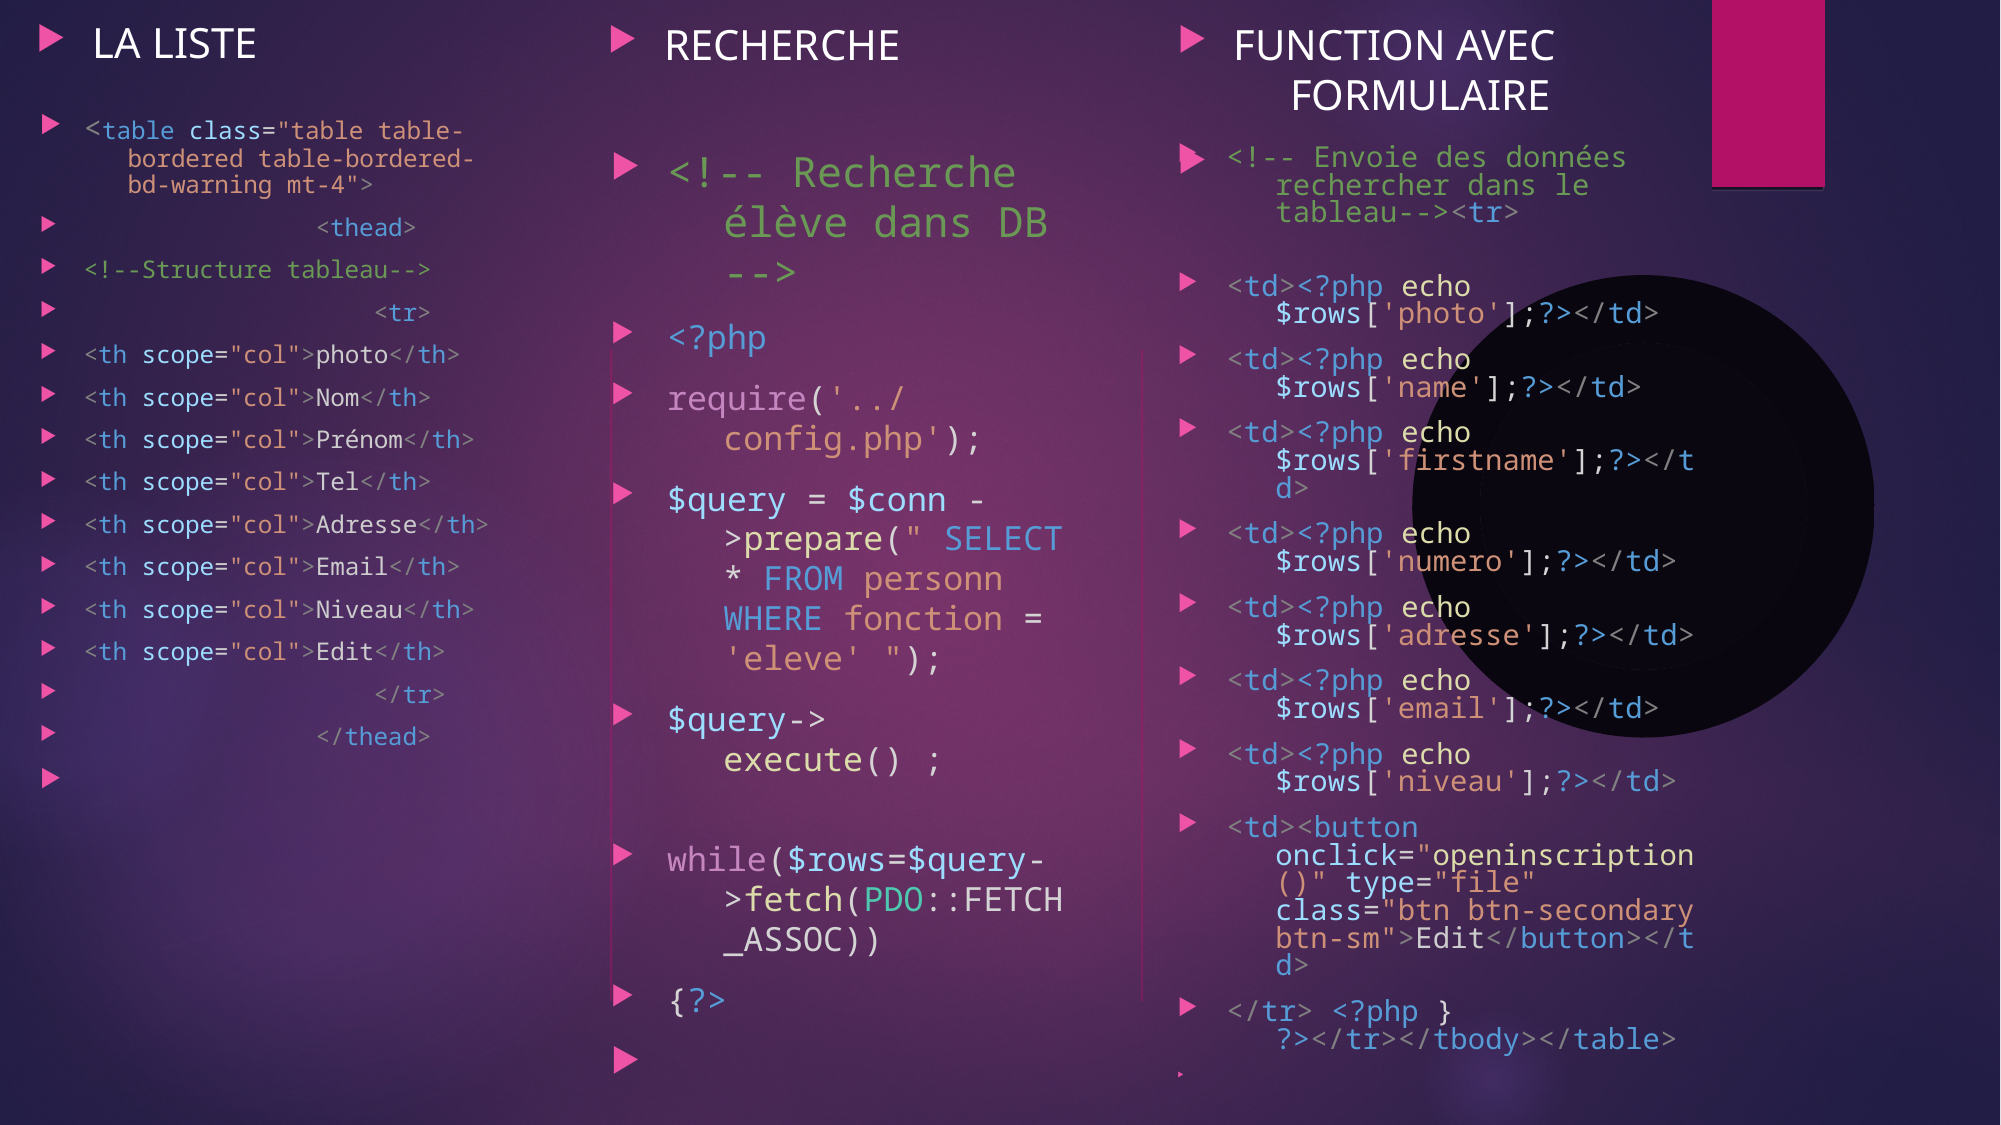

# LA LISTE
RECHERCHE
FUNCTION AVEC FORMULAIRE
<table class="table table-bordered table-bordered-bd-warning mt-4">
                <thead>
<!--Structure tableau-->
                    <tr>
<th scope="col">photo</th>
<th scope="col">Nom</th>
<th scope="col">Prénom</th>
<th scope="col">Tel</th>
<th scope="col">Adresse</th>
<th scope="col">Email</th>
<th scope="col">Niveau</th>
<th scope="col">Edit</th>
                    </tr>
                </thead>
<!-- Recherche élève dans DB -->
<?php
require('../config.php');
$query = $conn ->prepare(" SELECT * FROM personn WHERE fonction = 'eleve' ");
$query-> execute() ;
while($rows=$query->fetch(PDO::FETCH_ASSOC))
{?>
<!-- Envoie des données rechercher dans le tableau--><tr>
<td><?php echo $rows['photo'];?></td>
<td><?php echo $rows['name'];?></td>
<td><?php echo $rows['firstname'];?></td>
<td><?php echo $rows['numero'];?></td>
<td><?php echo $rows['adresse'];?></td>
<td><?php echo $rows['email'];?></td>
<td><?php echo $rows['niveau'];?></td>
<td><button onclick="openinscription()" type="file" class="btn btn-secondary btn-sm">Edit</button></td>
</tr> <?php } ?></tr></tbody></table>